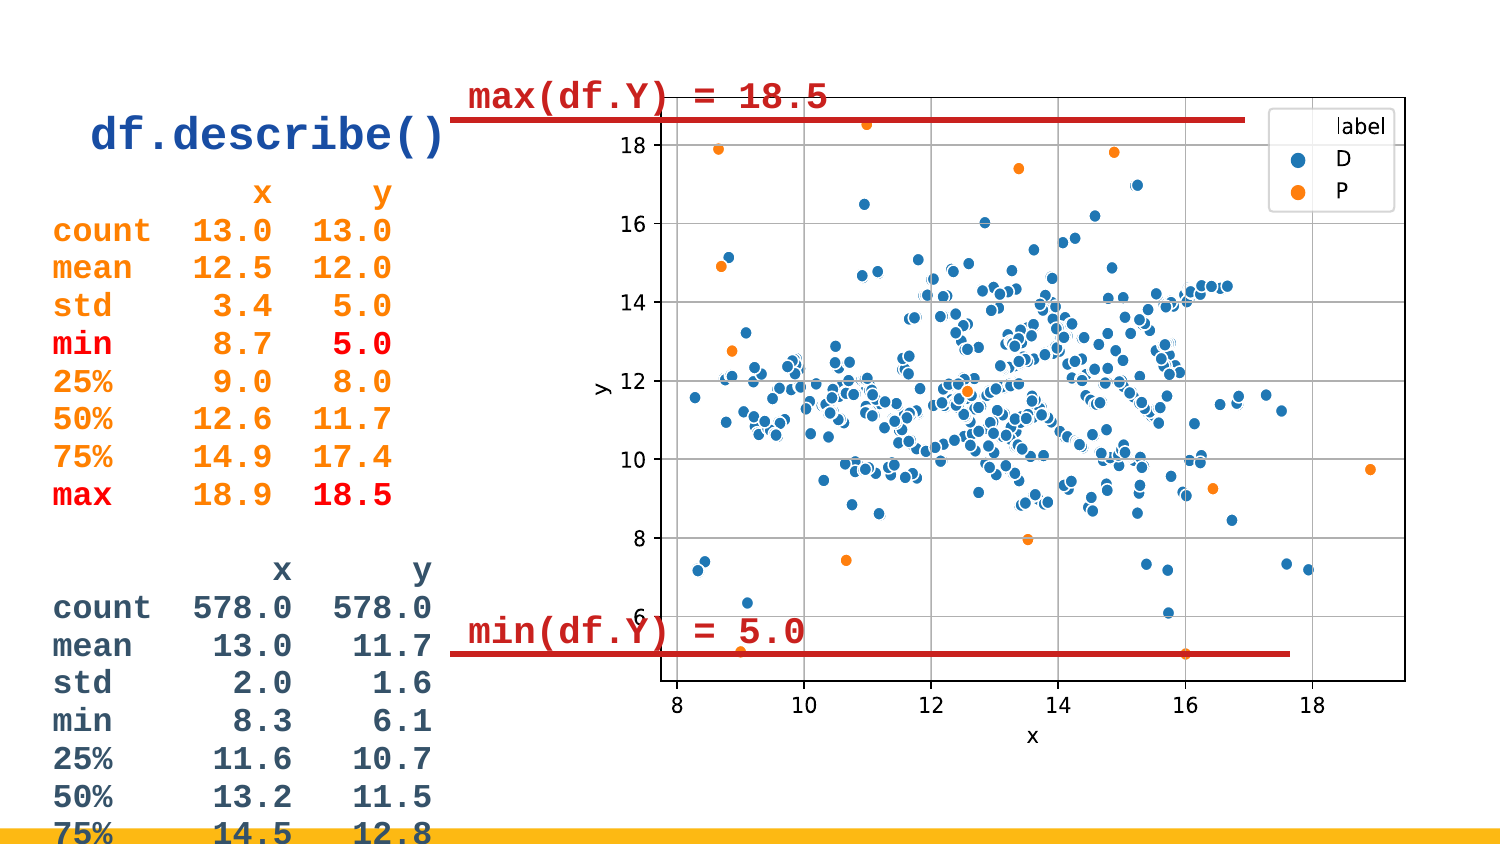

# df.describe()
max(df.Y) = 18.5
 x y
count 13.0 13.0
mean 12.5 12.0
std 3.4 5.0
min 8.7 5.0
25% 9.0 8.0
50% 12.6 11.7
75% 14.9 17.4
max 18.9 18.5
 x y
count 578.0 578.0
mean 13.0 11.7
std 2.0 1.6
min 8.3 6.1
25% 11.6 10.7
50% 13.2 11.5
75% 14.5 12.8
max 17.9 17.0
min(df.Y) = 5.0